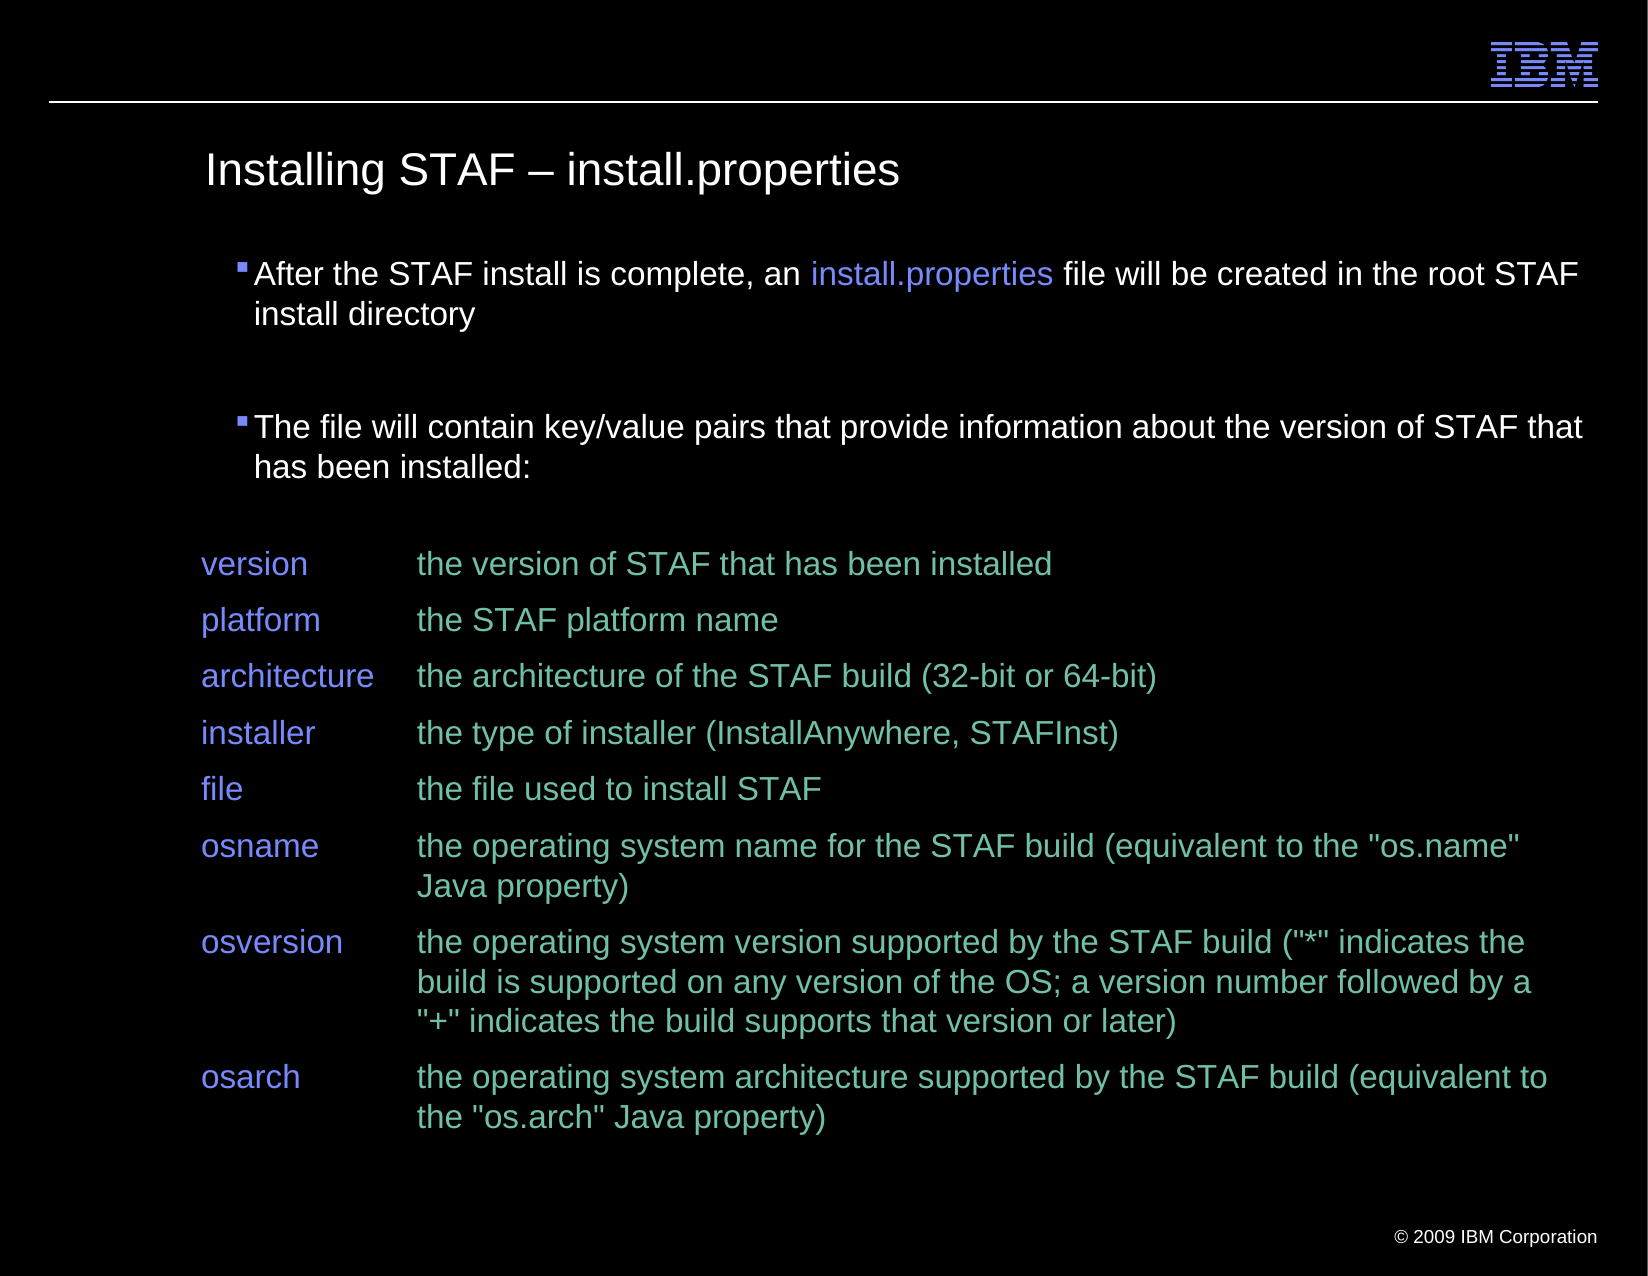

# Installing STAF – install.properties
After the STAF install is complete, an install.properties file will be created in the root STAF install directory
The file will contain key/value pairs that provide information about the version of STAF that has been installed:
| version | the version of STAF that has been installed |
| --- | --- |
| platform | the STAF platform name |
| architecture | the architecture of the STAF build (32-bit or 64-bit) |
| installer | the type of installer (InstallAnywhere, STAFInst) |
| file | the file used to install STAF |
| osname | the operating system name for the STAF build (equivalent to the "os.name" Java property) |
| osversion | the operating system version supported by the STAF build ("\*" indicates the build is supported on any version of the OS; a version number followed by a "+" indicates the build supports that version or later) |
| osarch | the operating system architecture supported by the STAF build (equivalent to the "os.arch" Java property) |